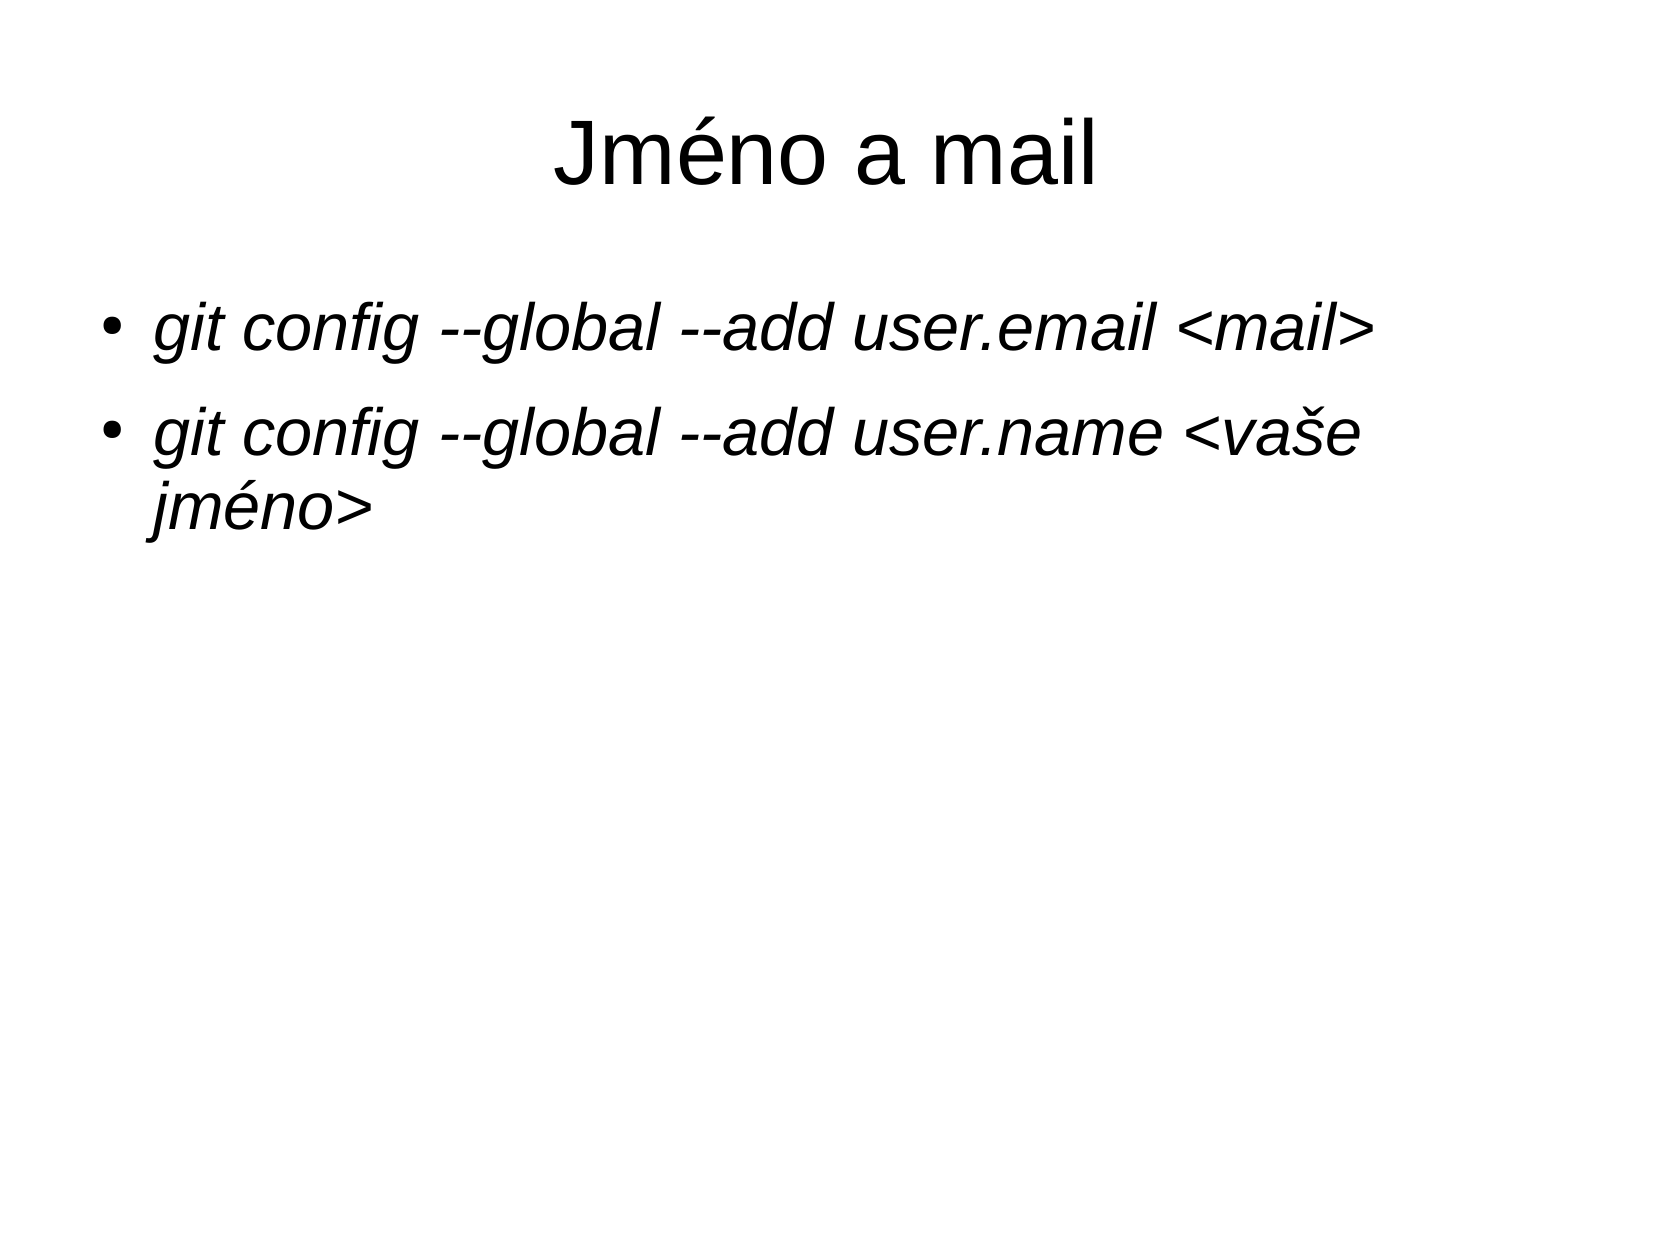

# Jméno a mail
git config --global --add user.email <mail>
git config --global --add user.name <vaše jméno>